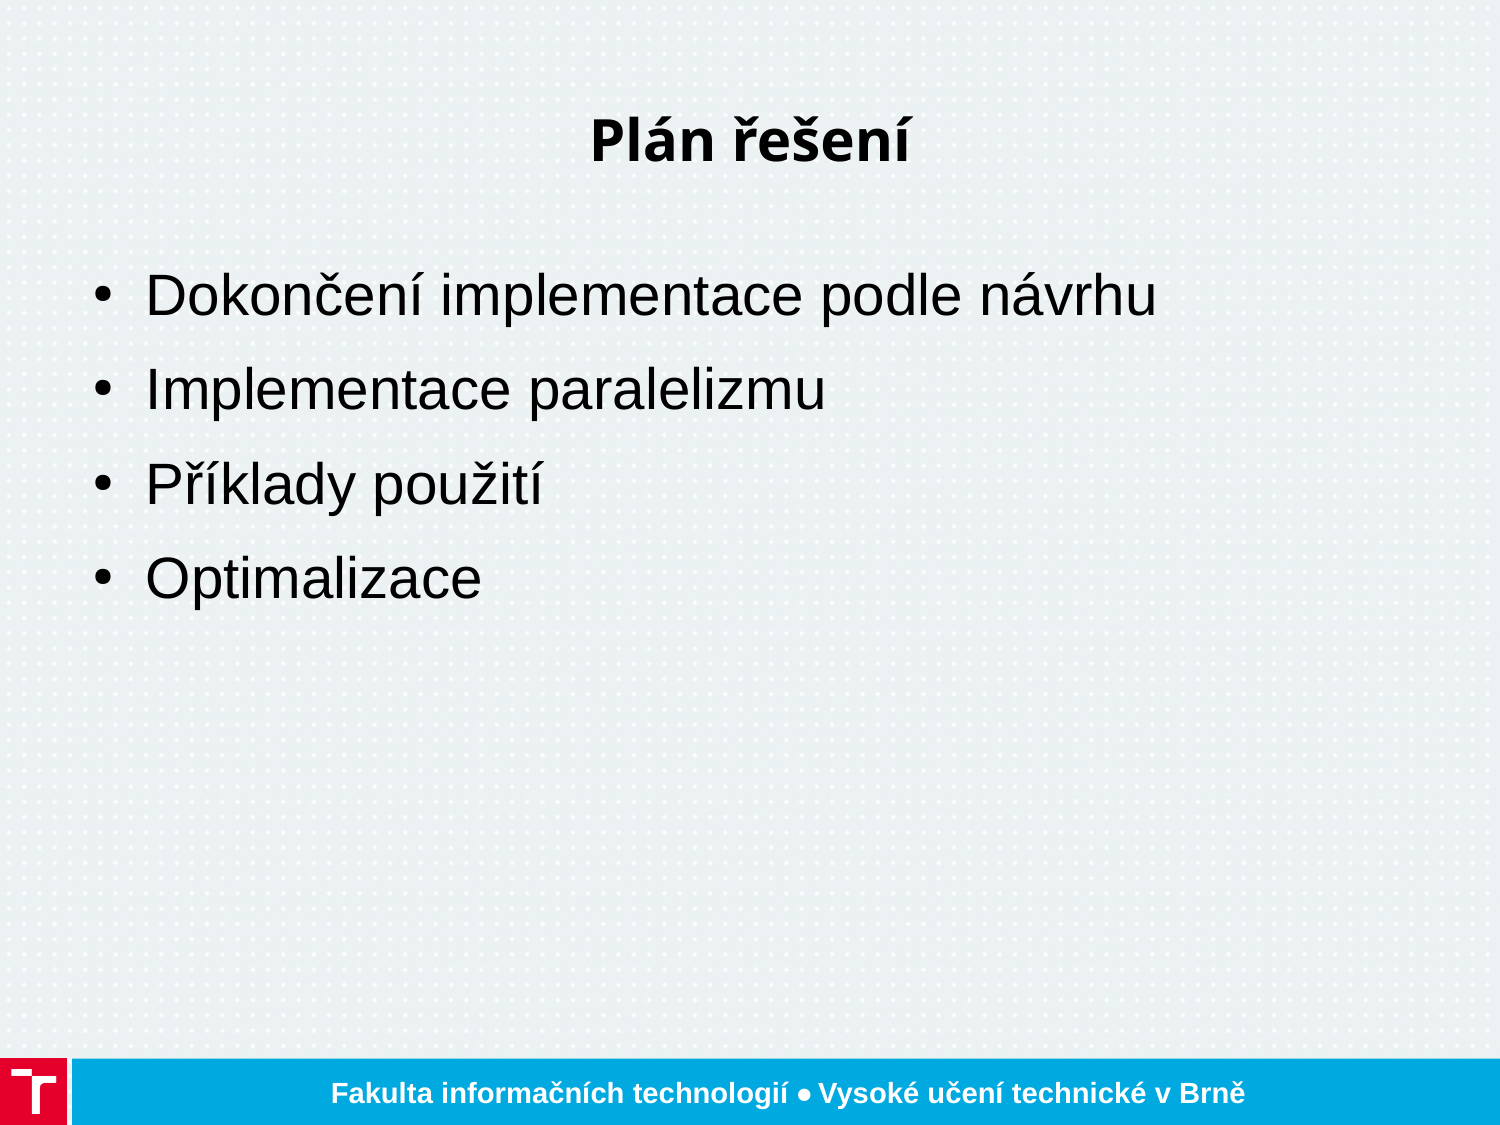

# Plán řešení
Dokončení implementace podle návrhu
Implementace paralelizmu
Příklady použití
Optimalizace